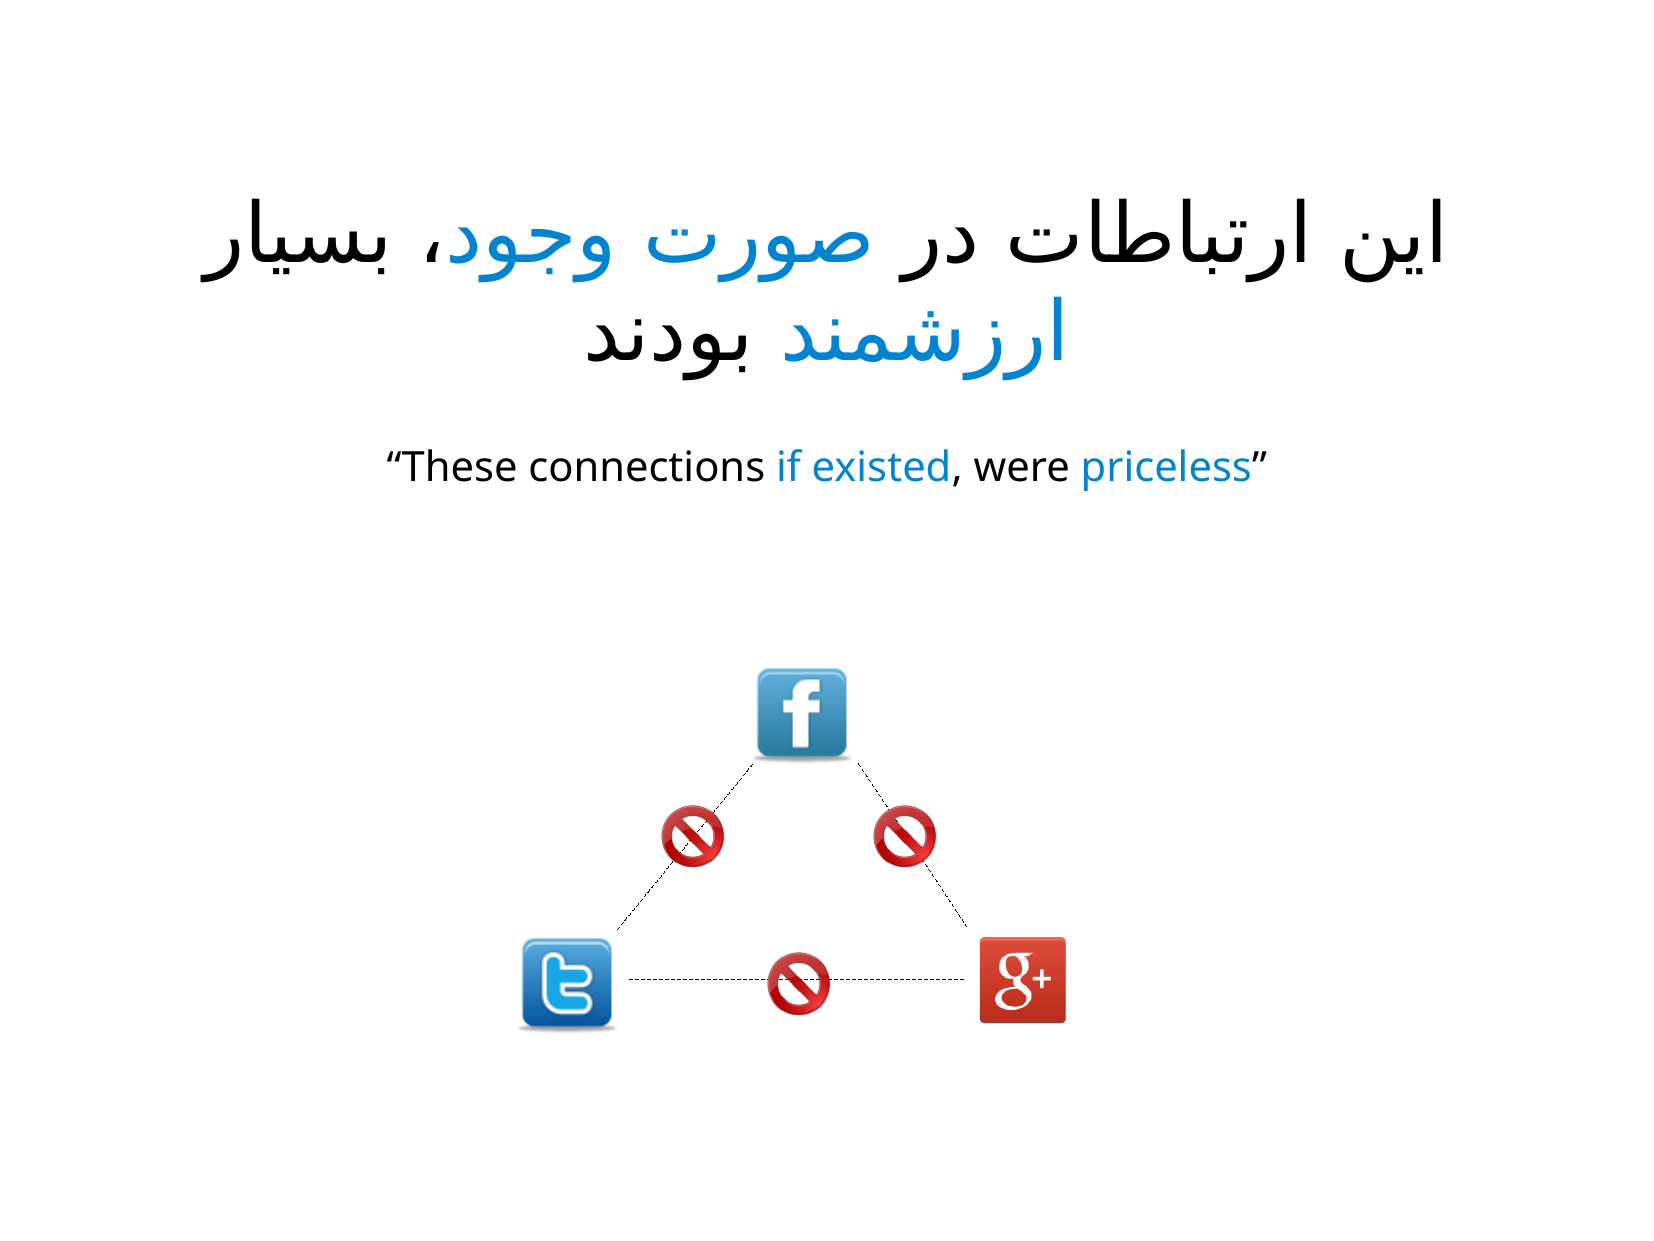

این ارتباطات در صورت وجود، بسیار ارزشمند بودند
“These connections if existed, were priceless”